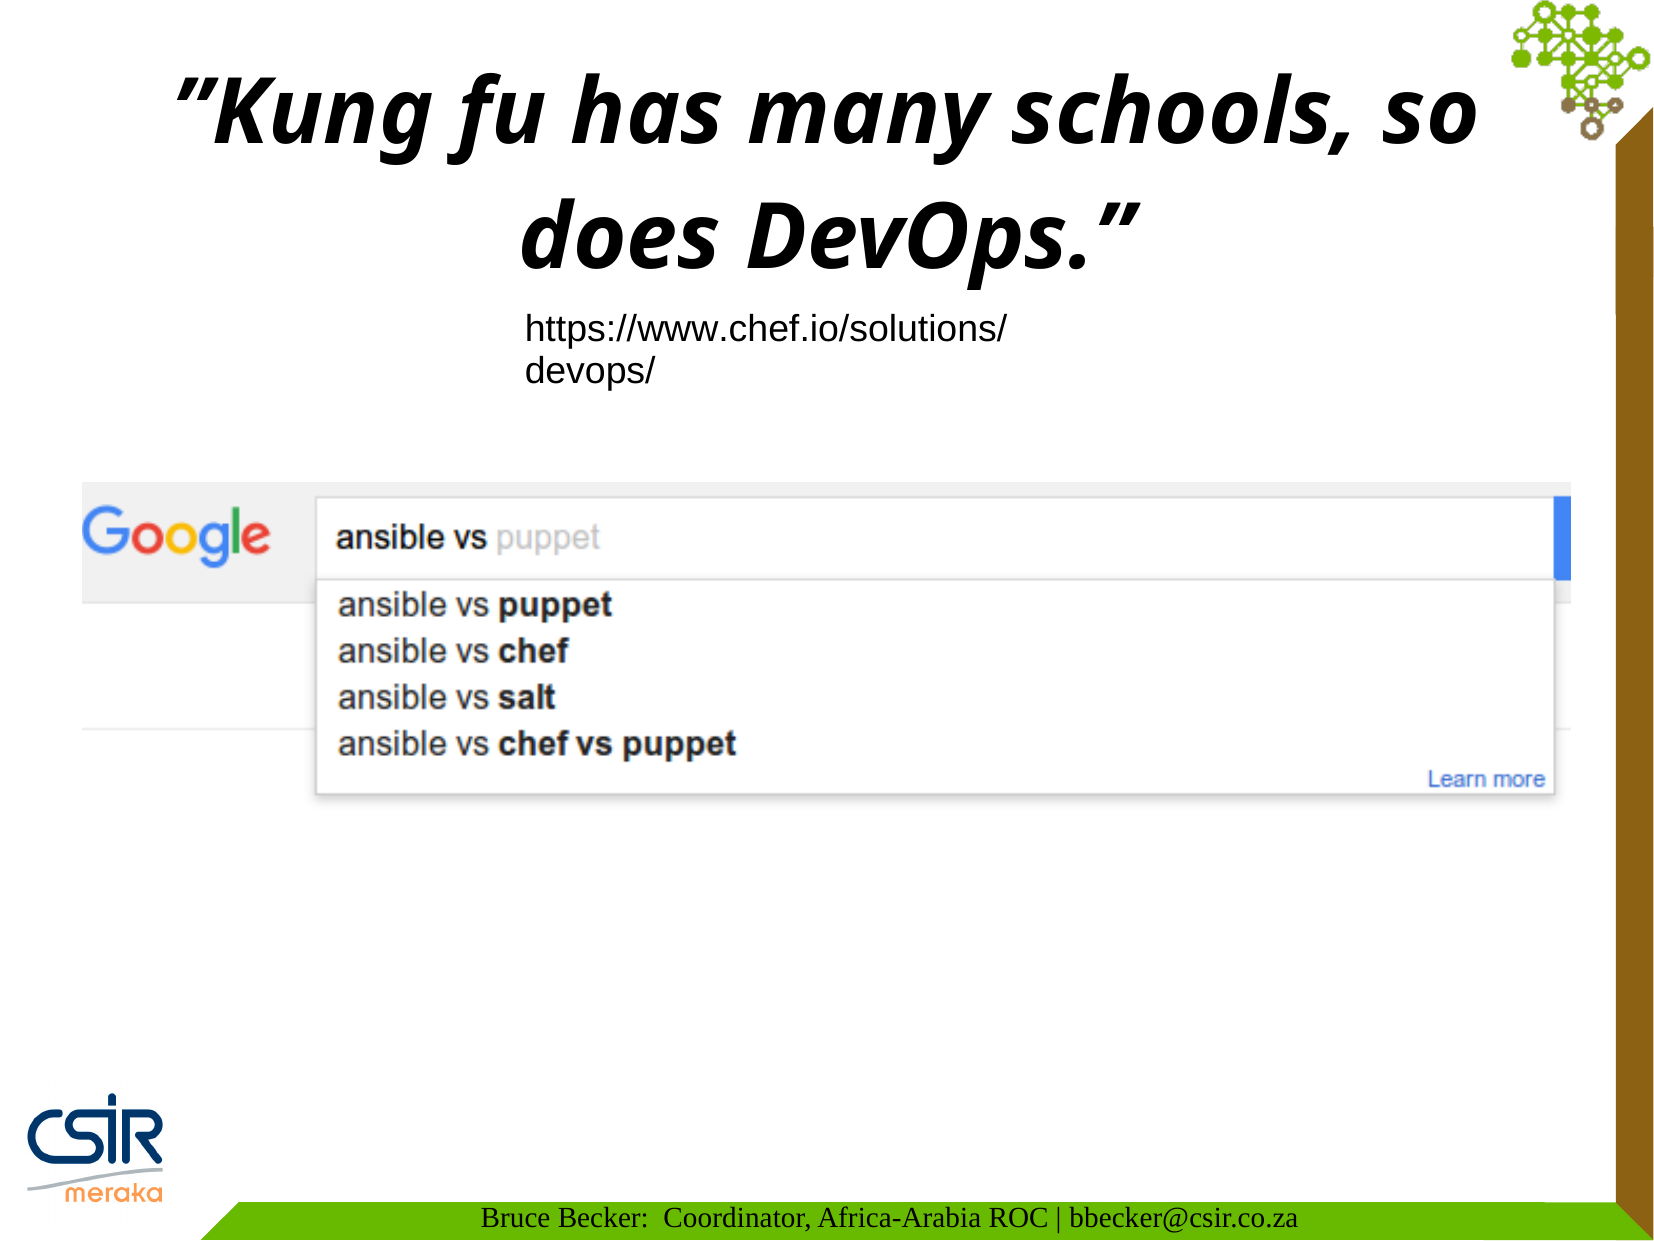

# ”Kung fu has many schools, so does DevOps.”
https://www.chef.io/solutions/devops/
17